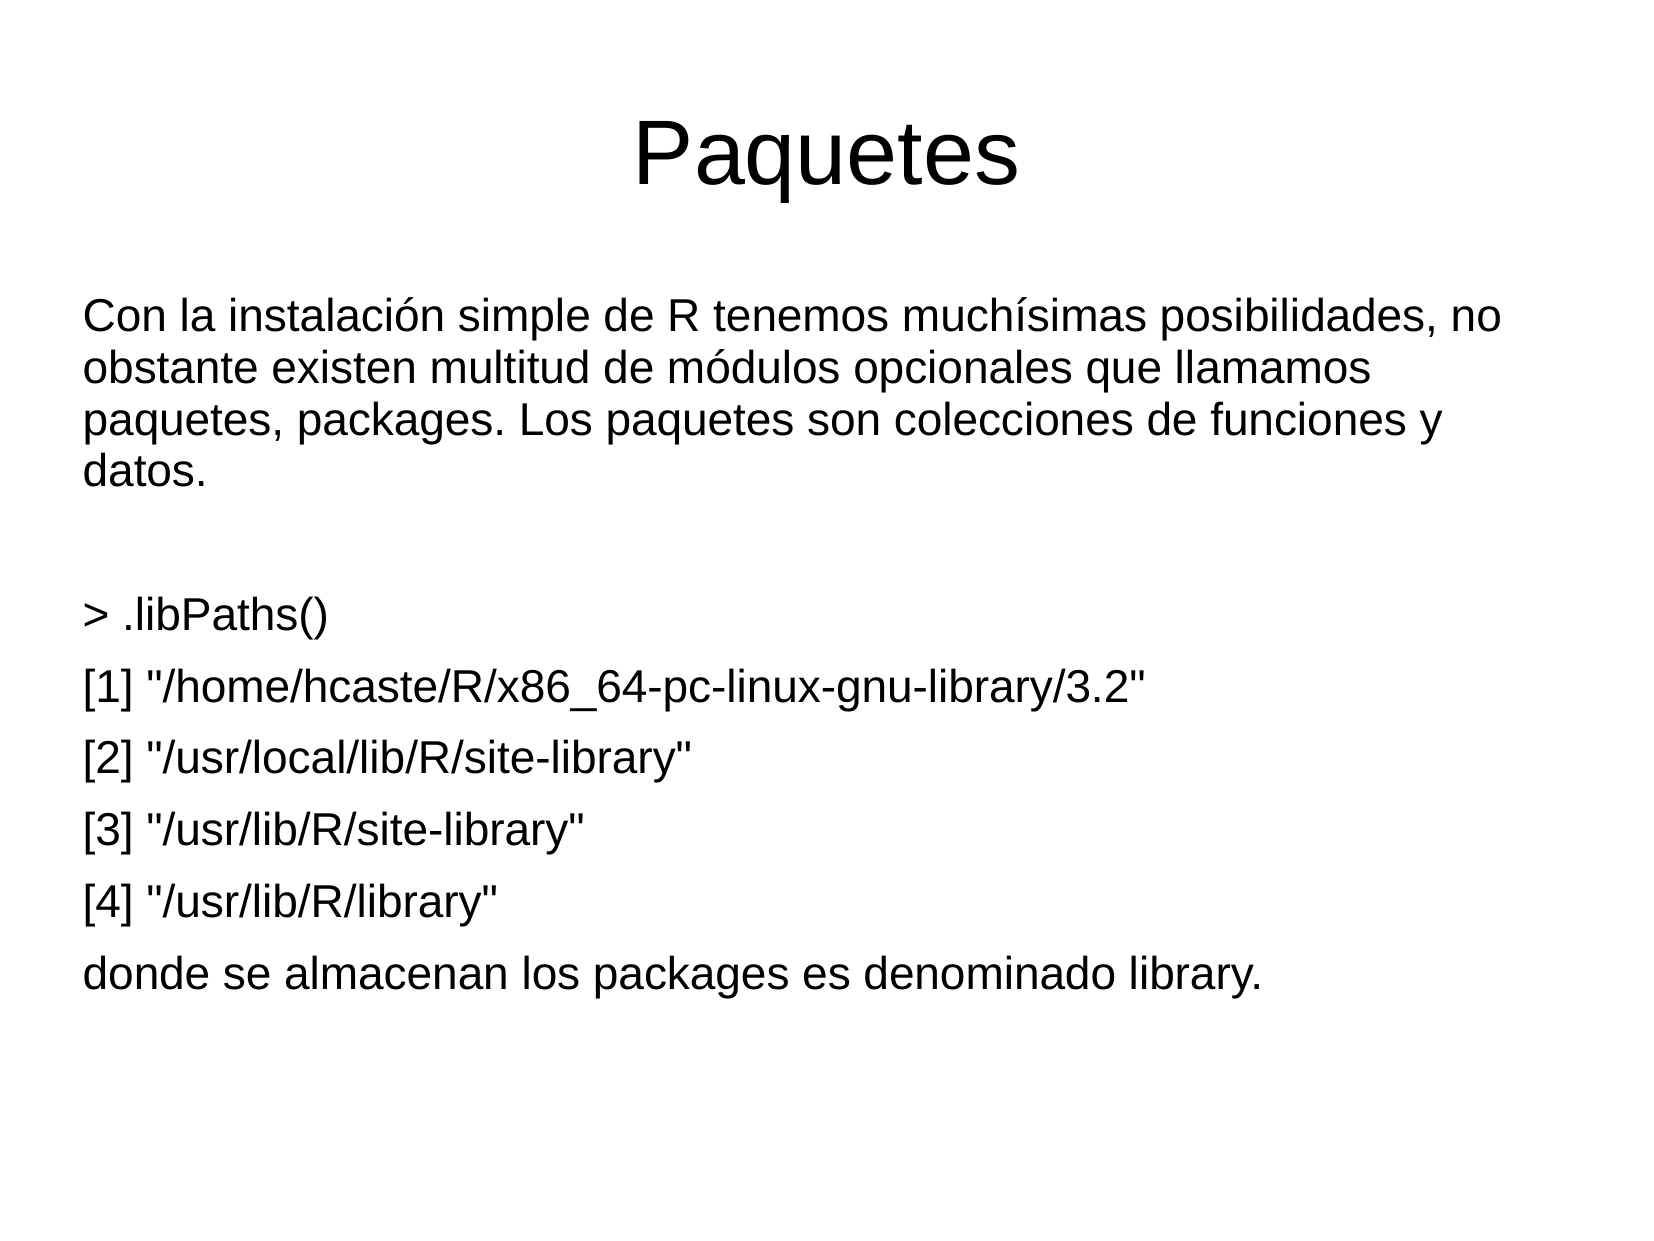

# Paquetes
Con la instalación simple de R tenemos muchísimas posibilidades, no obstante existen multitud de módulos opcionales que llamamos paquetes, packages. Los paquetes son colecciones de funciones y datos.
> .libPaths()
[1] "/home/hcaste/R/x86_64-pc-linux-gnu-library/3.2"
[2] "/usr/local/lib/R/site-library"
[3] "/usr/lib/R/site-library"
[4] "/usr/lib/R/library"
donde se almacenan los packages es denominado library.